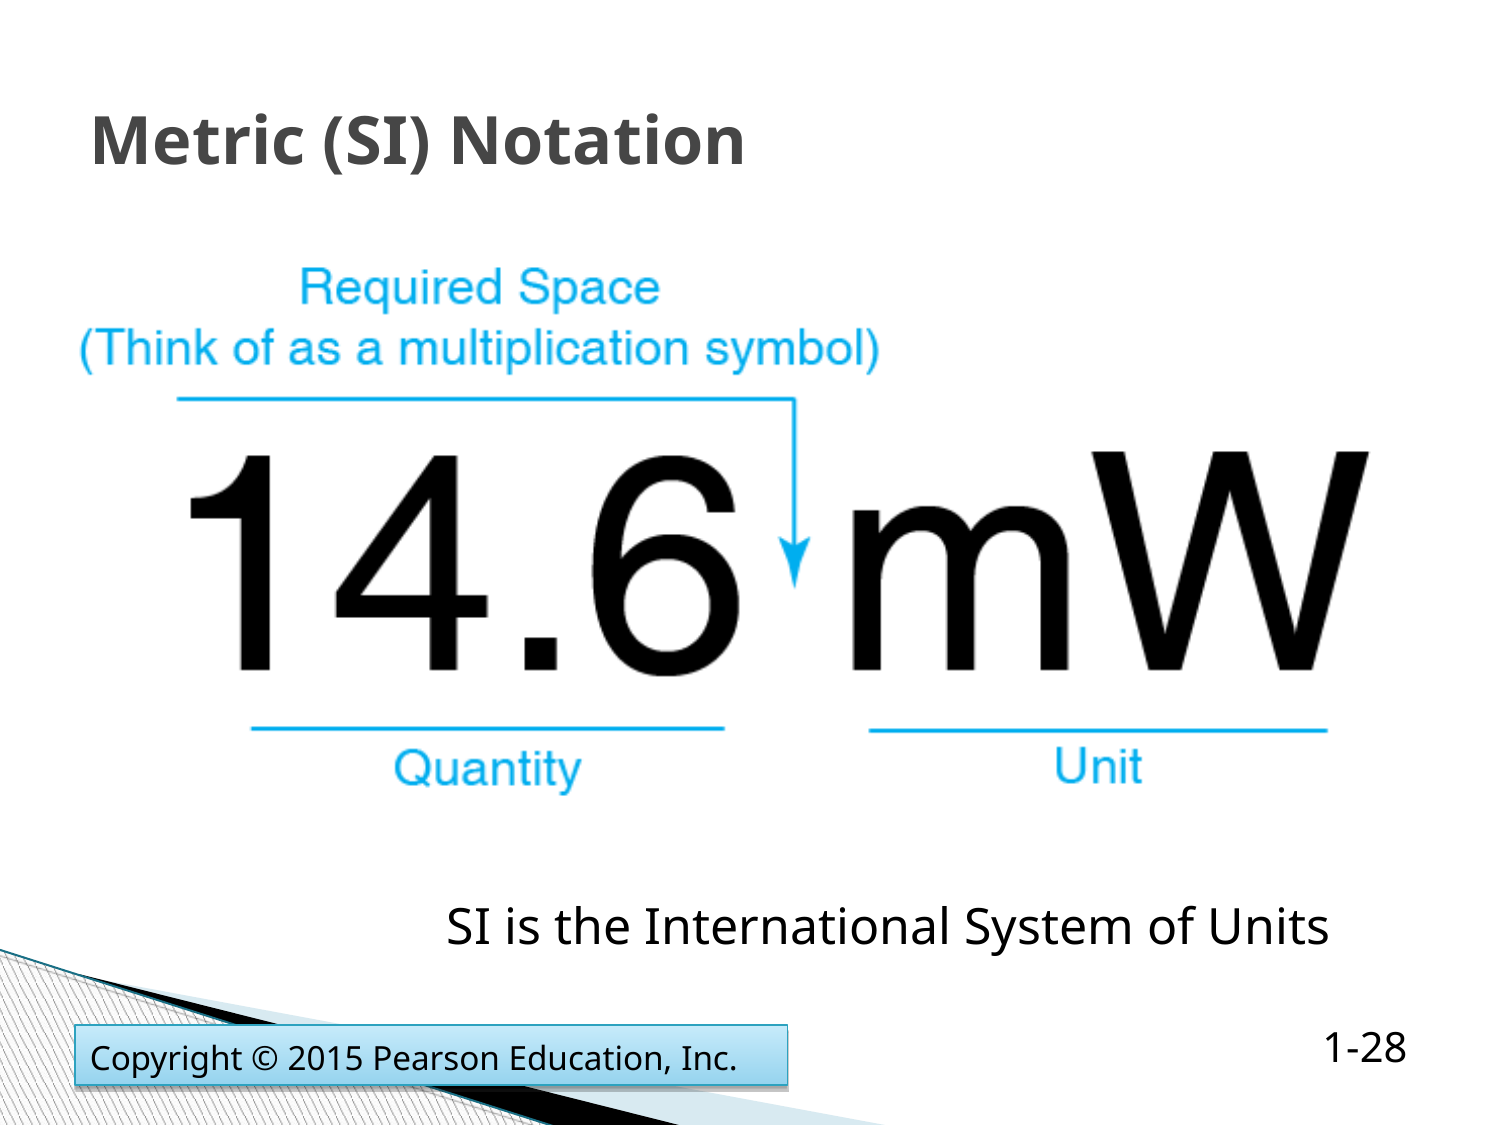

# Metric (SI) Notation
SI is the International System of Units
Copyright © 2015 Pearson Education, Inc.